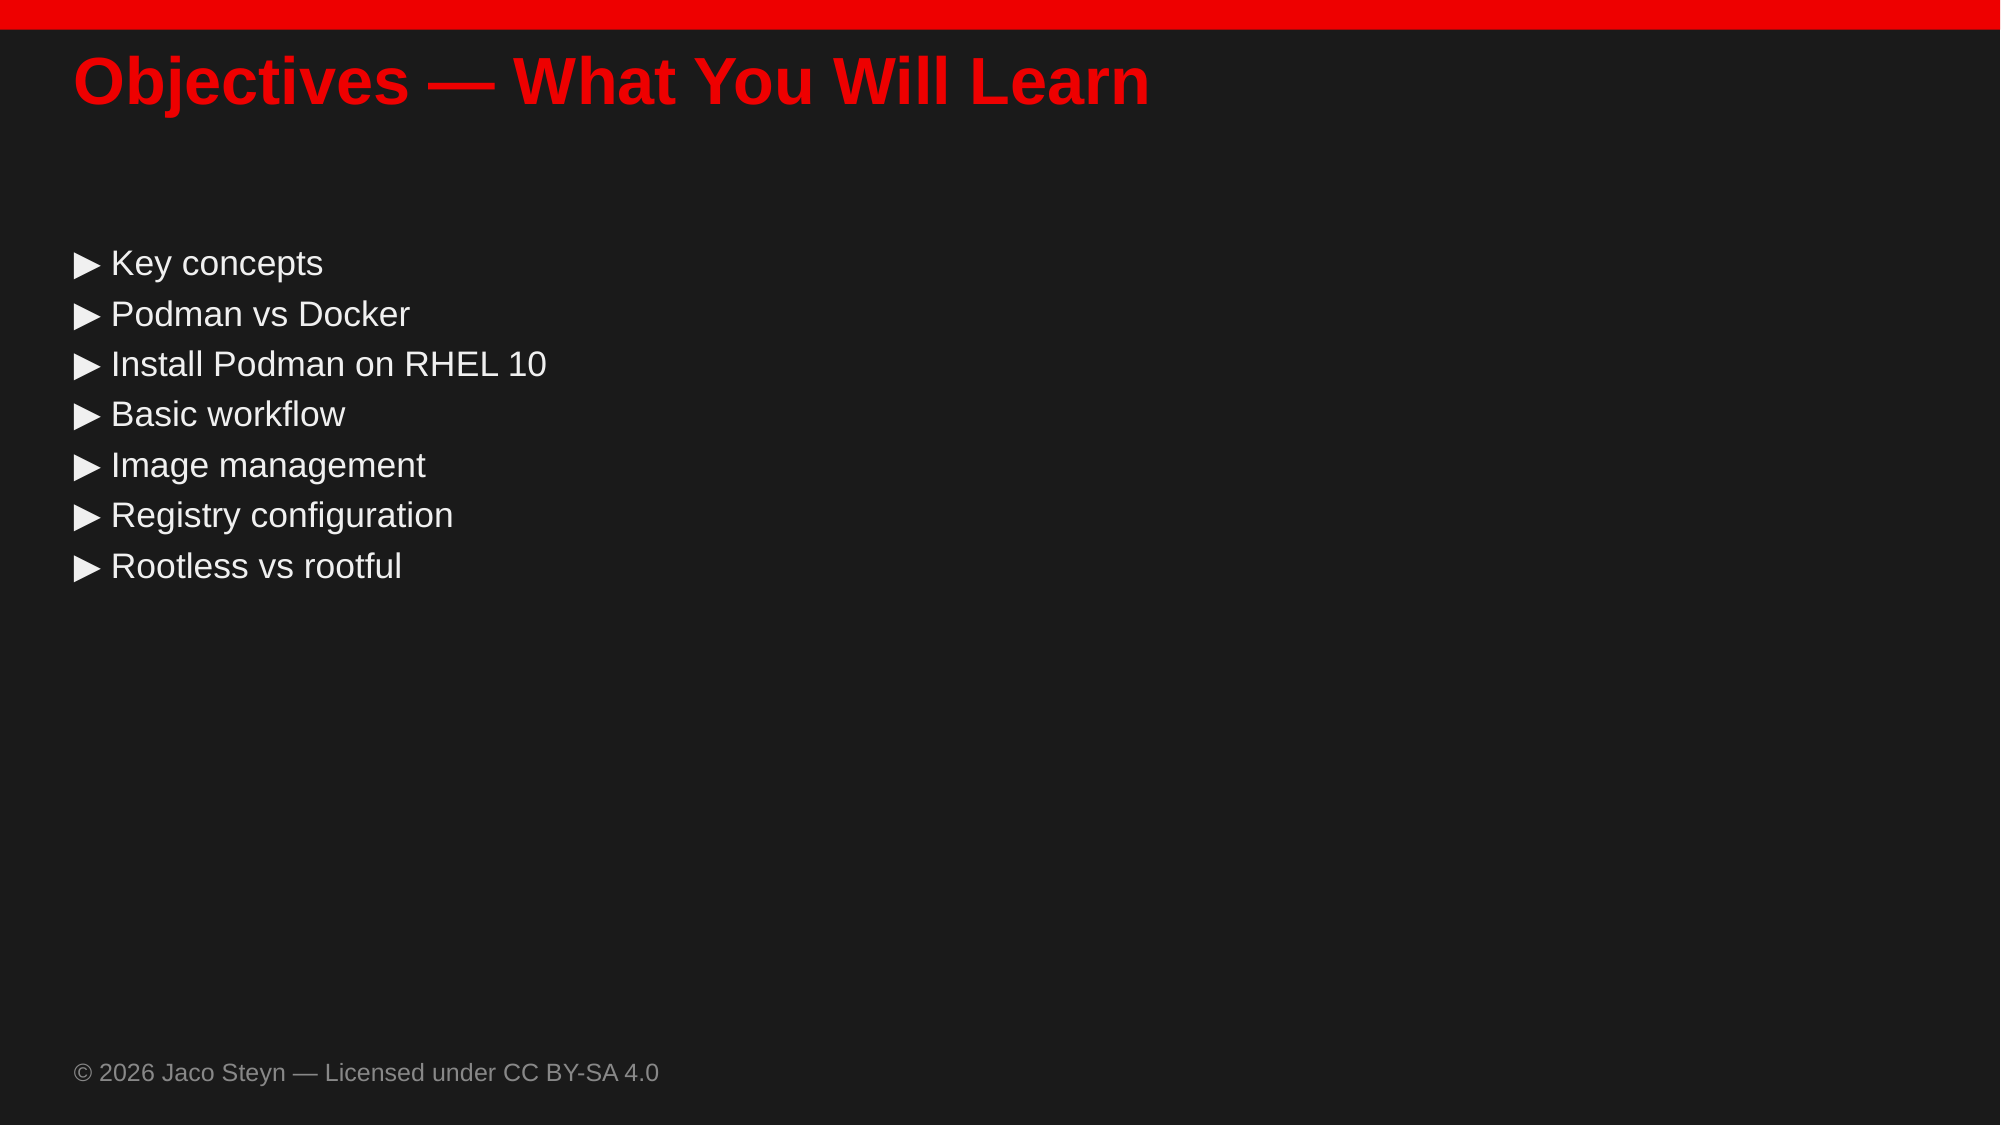

Objectives — What You Will Learn
▶ Key concepts
▶ Podman vs Docker
▶ Install Podman on RHEL 10
▶ Basic workflow
▶ Image management
▶ Registry configuration
▶ Rootless vs rootful
© 2026 Jaco Steyn — Licensed under CC BY-SA 4.0